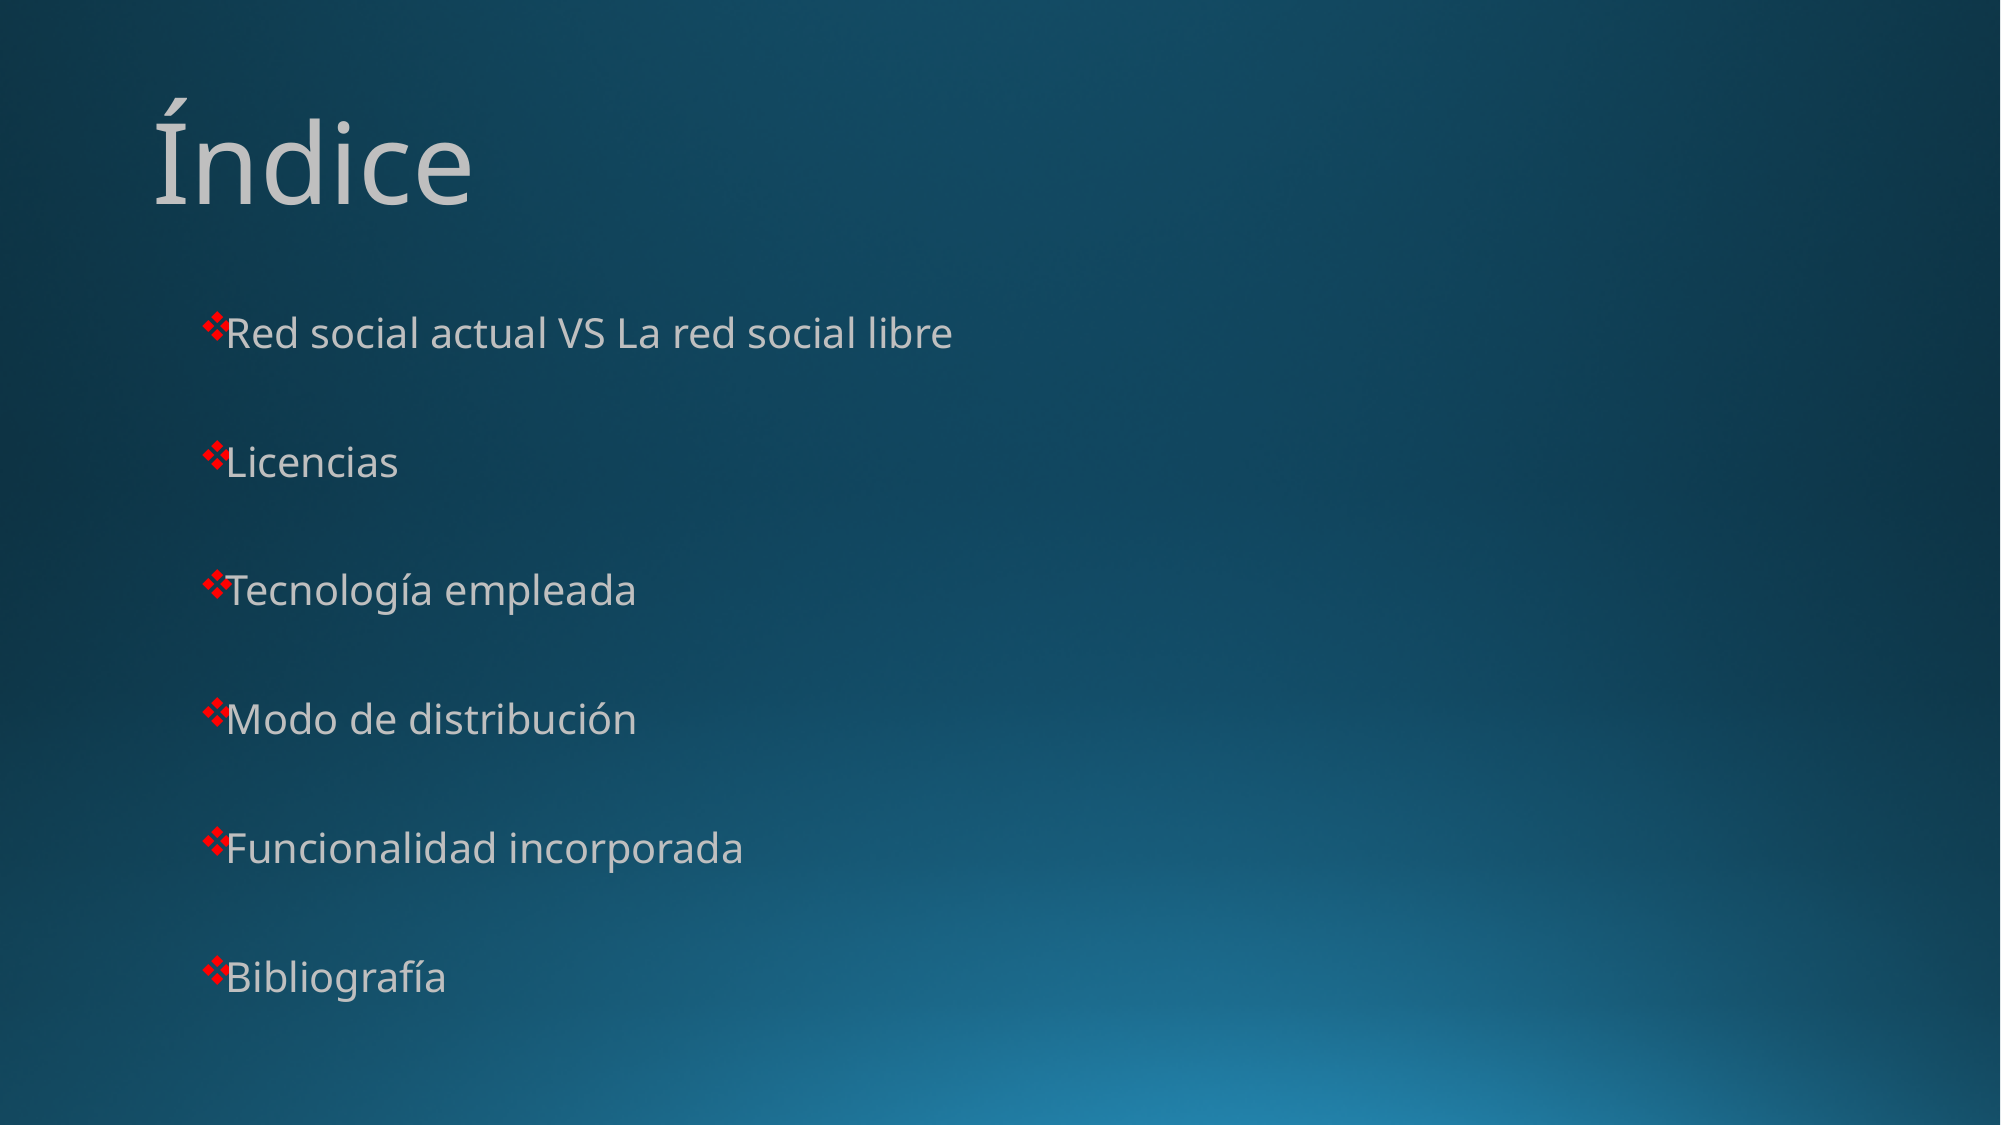

# Índice
Red social actual VS La red social libre
Licencias
Tecnología empleada
Modo de distribución
Funcionalidad incorporada
Bibliografía